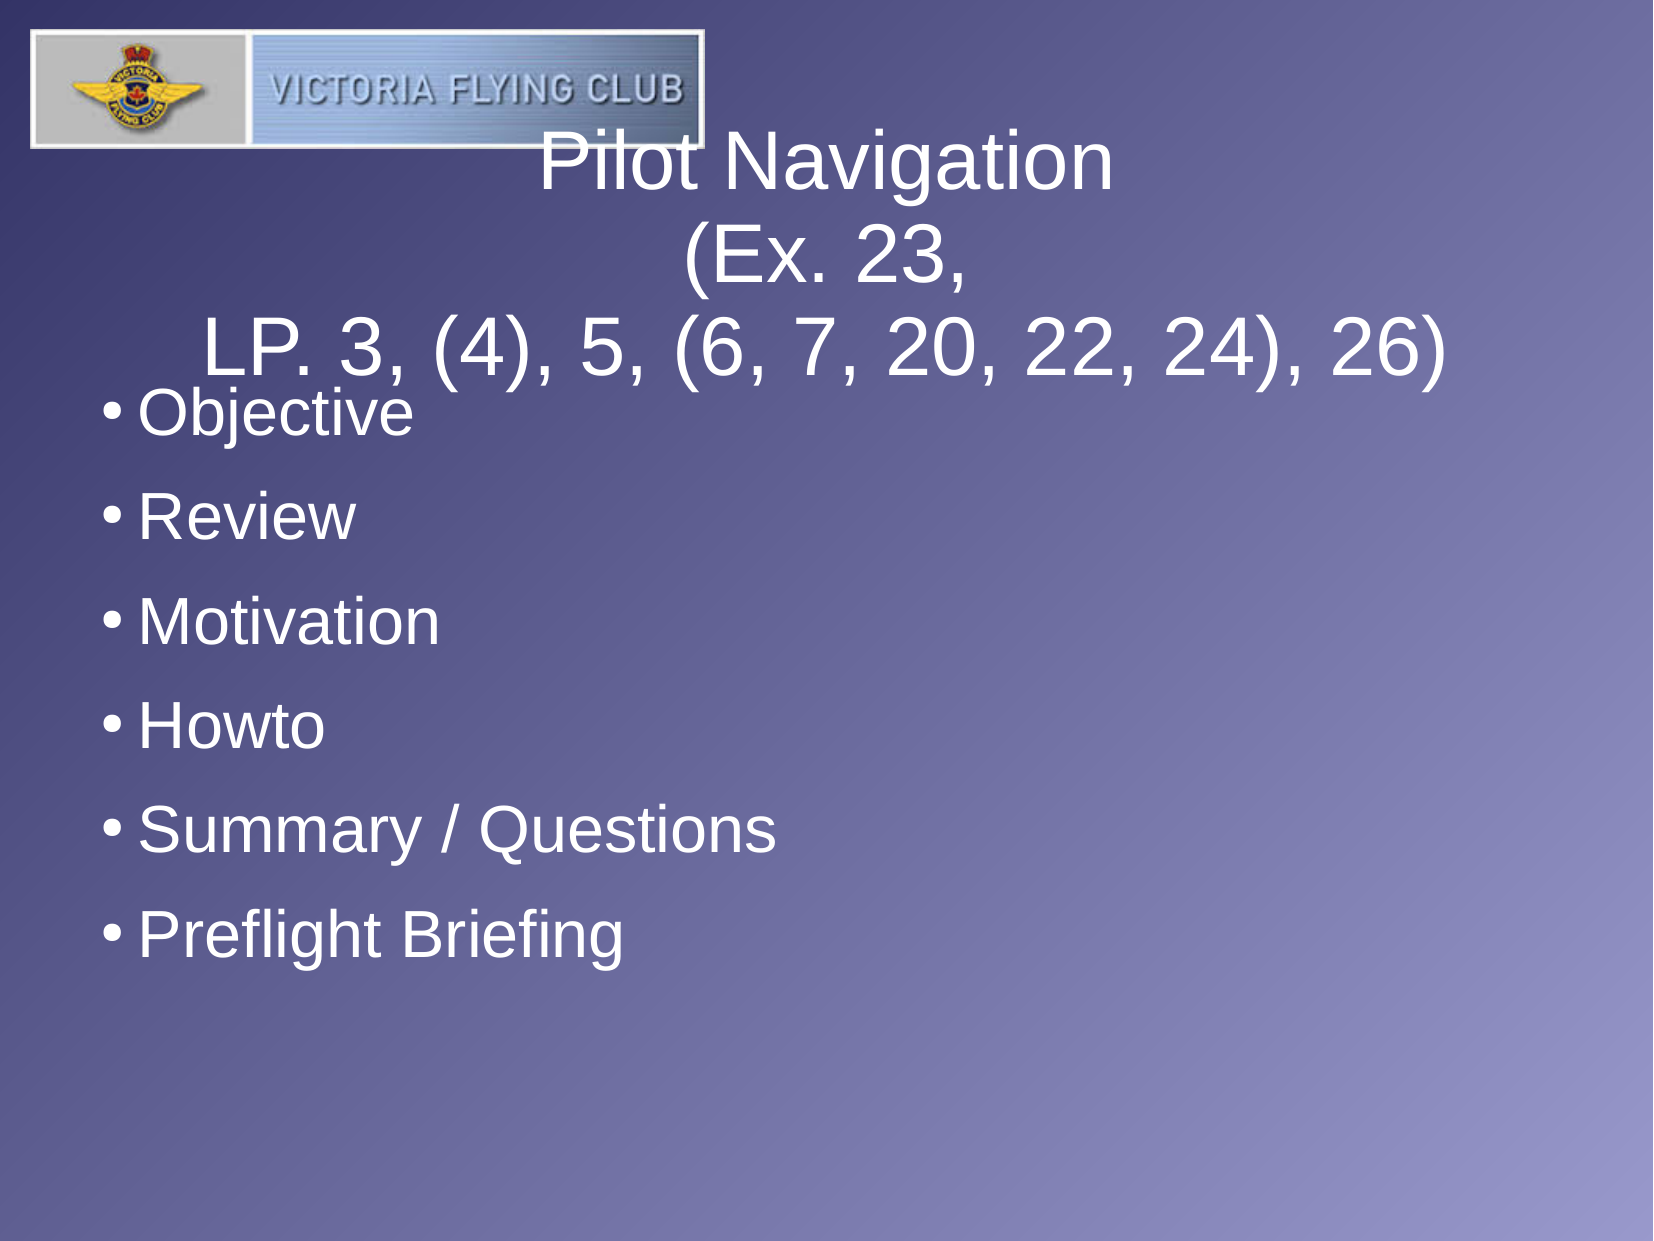

# Pilot Navigation (Ex. 23, LP. 3, (4), 5, (6, 7, 20, 22, 24), 26)
Objective
Review
Motivation
Howto
Summary / Questions
Preflight Briefing